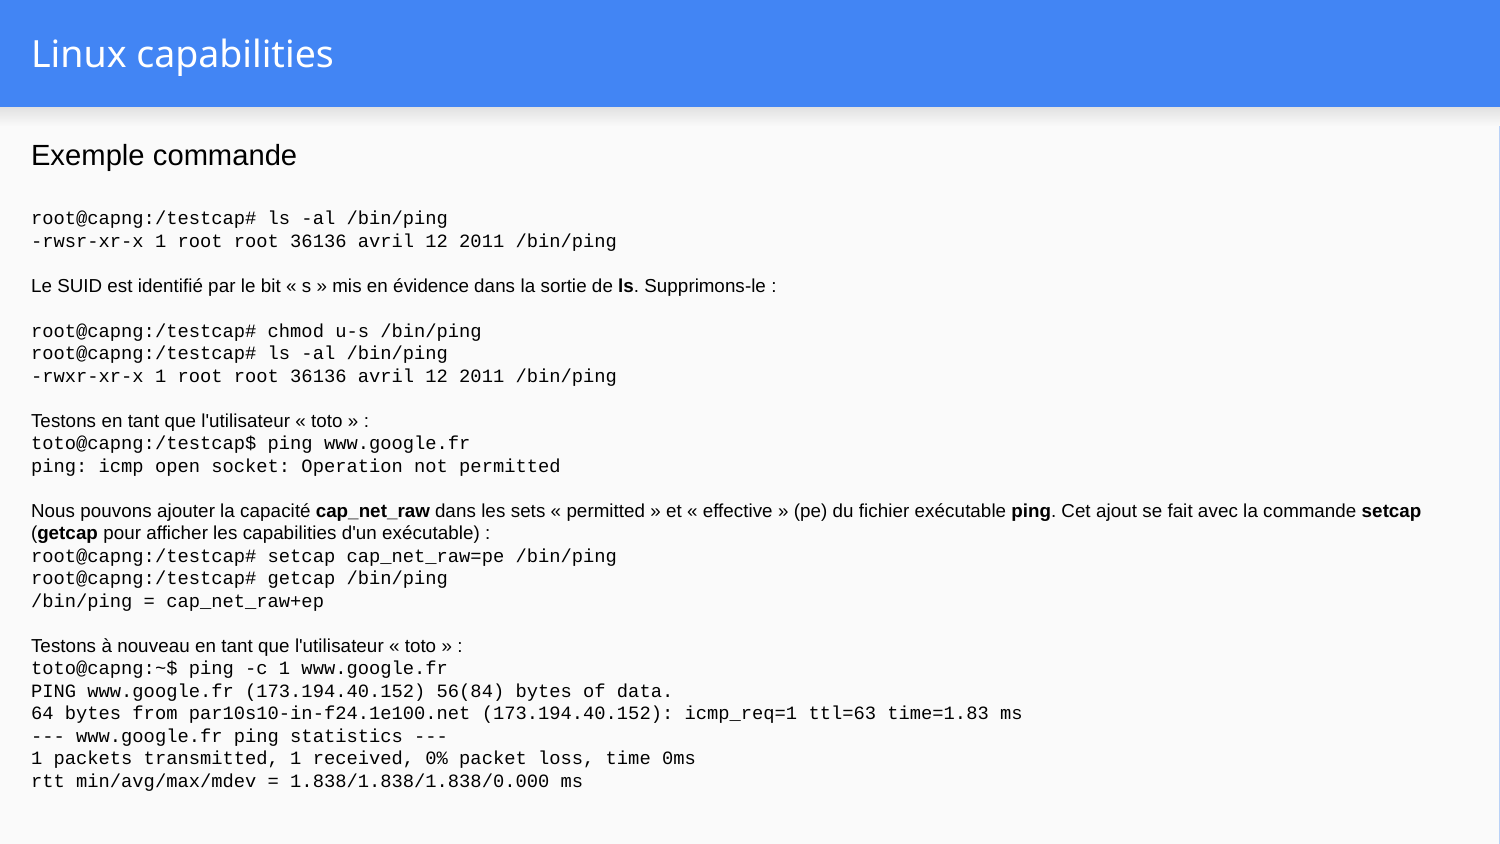

# Linux capabilities
Exemple commande
root@capng:/testcap# ls -al /bin/ping
-rwsr-xr-x 1 root root 36136 avril 12 2011 /bin/ping
Le SUID est identifié par le bit « s » mis en évidence dans la sortie de ls. Supprimons-le :
root@capng:/testcap# chmod u-s /bin/ping
root@capng:/testcap# ls -al /bin/ping
-rwxr-xr-x 1 root root 36136 avril 12 2011 /bin/ping
Testons en tant que l'utilisateur « toto » :
toto@capng:/testcap$ ping www.google.fr
ping: icmp open socket: Operation not permitted
Nous pouvons ajouter la capacité cap_net_raw dans les sets « permitted » et « effective » (pe) du fichier exécutable ping. Cet ajout se fait avec la commande setcap (getcap pour afficher les capabilities d'un exécutable) :
root@capng:/testcap# setcap cap_net_raw=pe /bin/ping
root@capng:/testcap# getcap /bin/ping
/bin/ping = cap_net_raw+ep
Testons à nouveau en tant que l'utilisateur « toto » :
toto@capng:~$ ping -c 1 www.google.fr
PING www.google.fr (173.194.40.152) 56(84) bytes of data.
64 bytes from par10s10-in-f24.1e100.net (173.194.40.152): icmp_req=1 ttl=63 time=1.83 ms
--- www.google.fr ping statistics ---
1 packets transmitted, 1 received, 0% packet loss, time 0ms
rtt min/avg/max/mdev = 1.838/1.838/1.838/0.000 ms